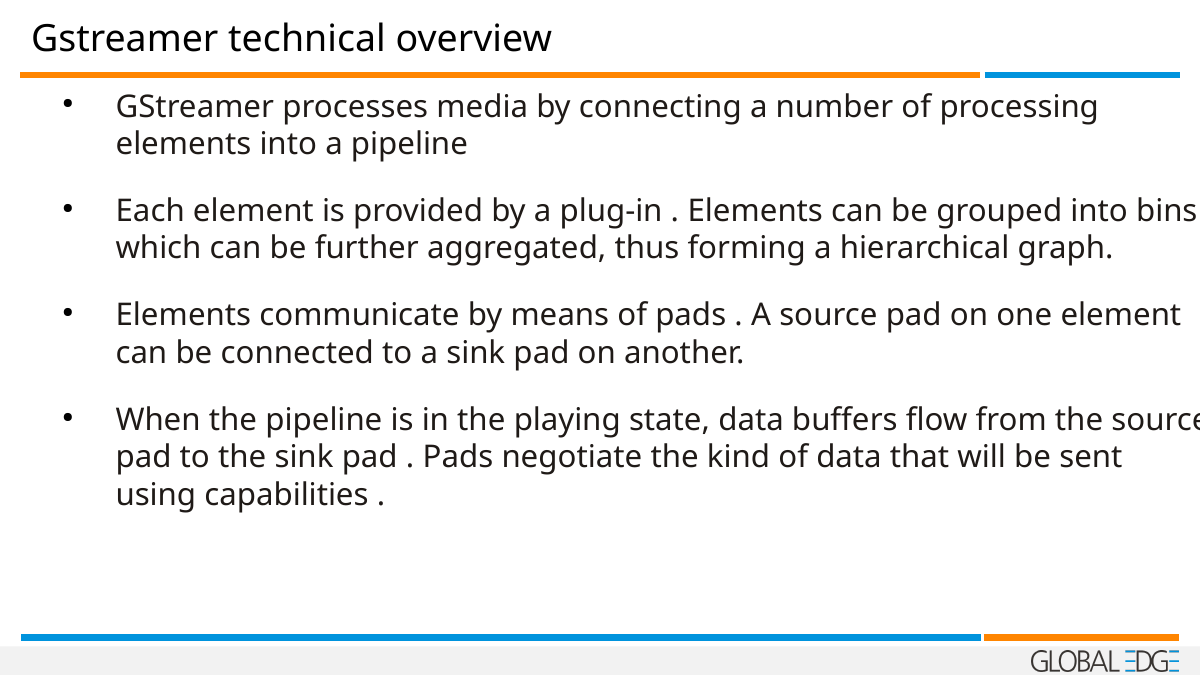

# Gstreamer technical overview
GStreamer processes media by connecting a number of processing elements into a pipeline
Each element is provided by a plug-in . Elements can be grouped into bins which can be further aggregated, thus forming a hierarchical graph.
Elements communicate by means of pads . A source pad on one element can be connected to a sink pad on another.
When the pipeline is in the playing state, data buffers flow from the source pad to the sink pad . Pads negotiate the kind of data that will be sent using capabilities .